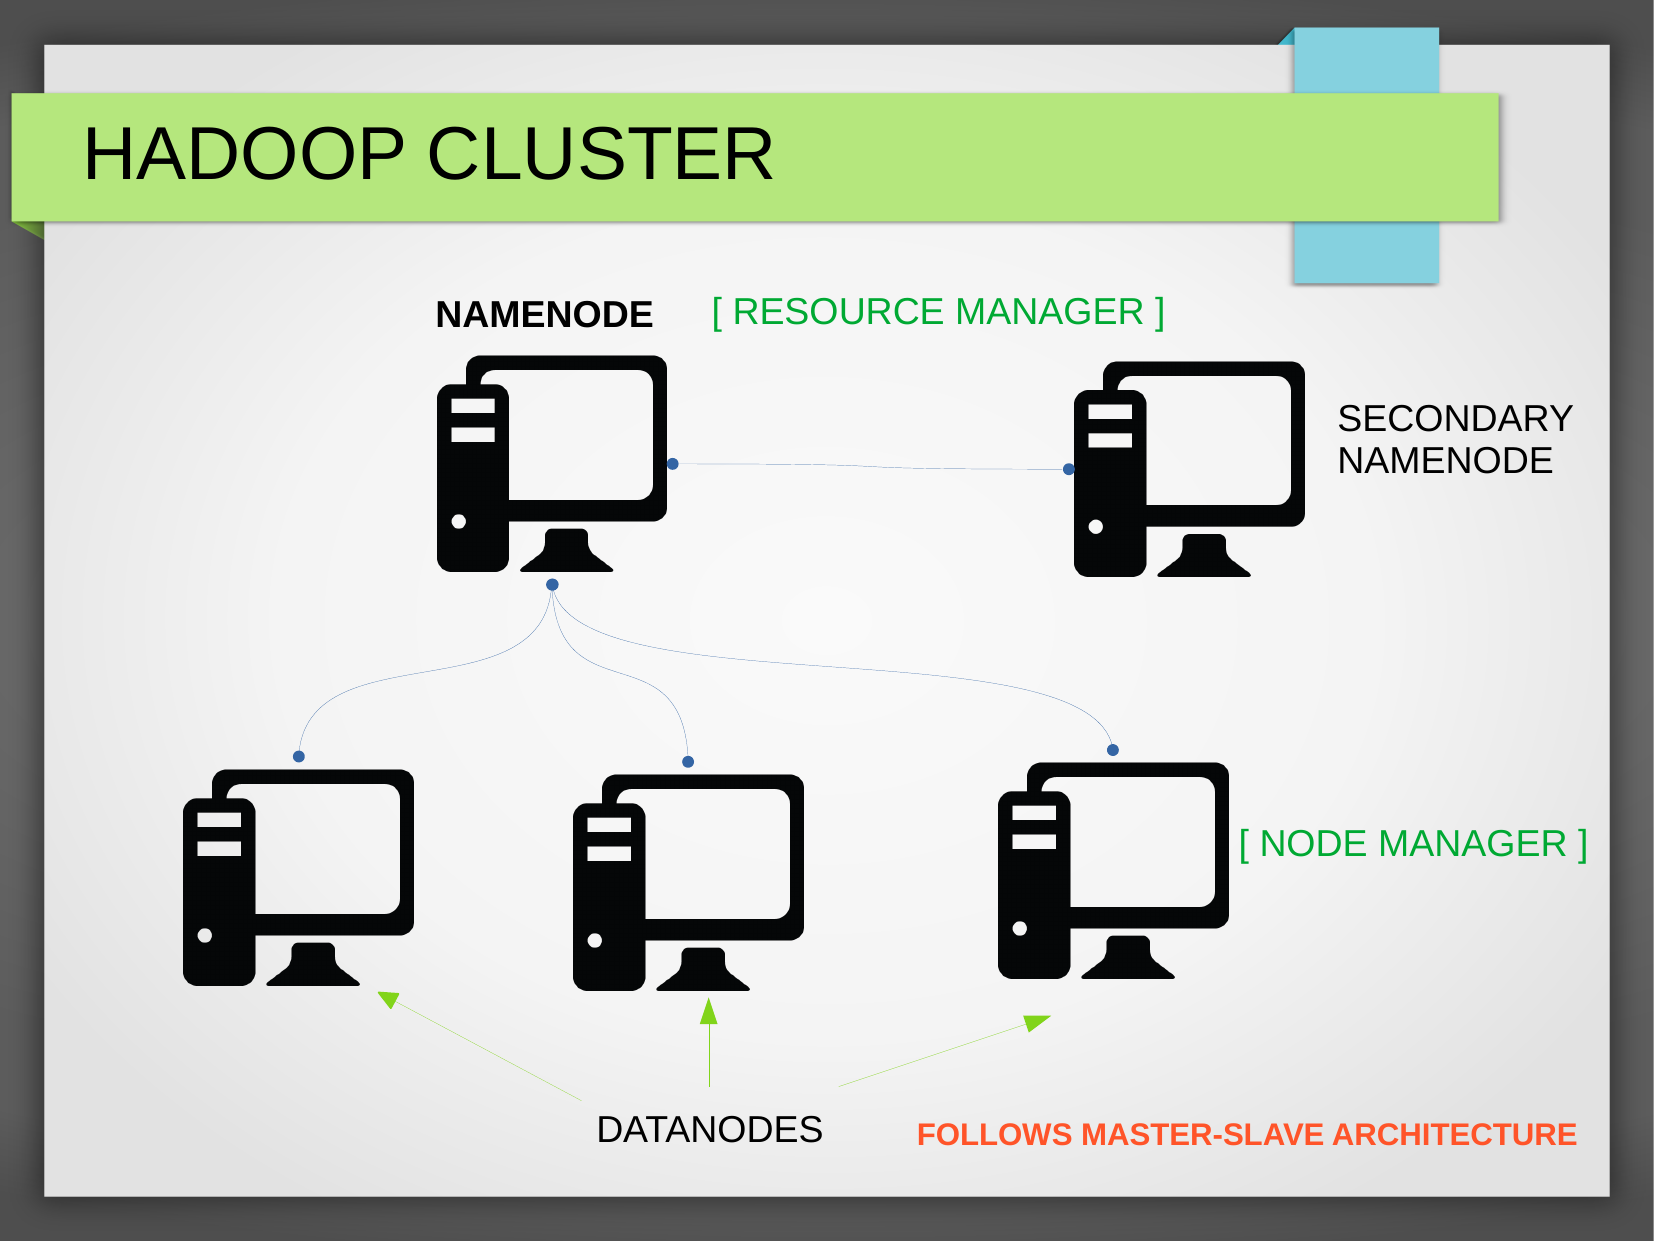

# HADOOP CLUSTER
[ RESOURCE MANAGER ]
NAMENODE
SECONDARY
NAMENODE
[ NODE MANAGER ]
DATANODES
FOLLOWS MASTER-SLAVE ARCHITECTURE